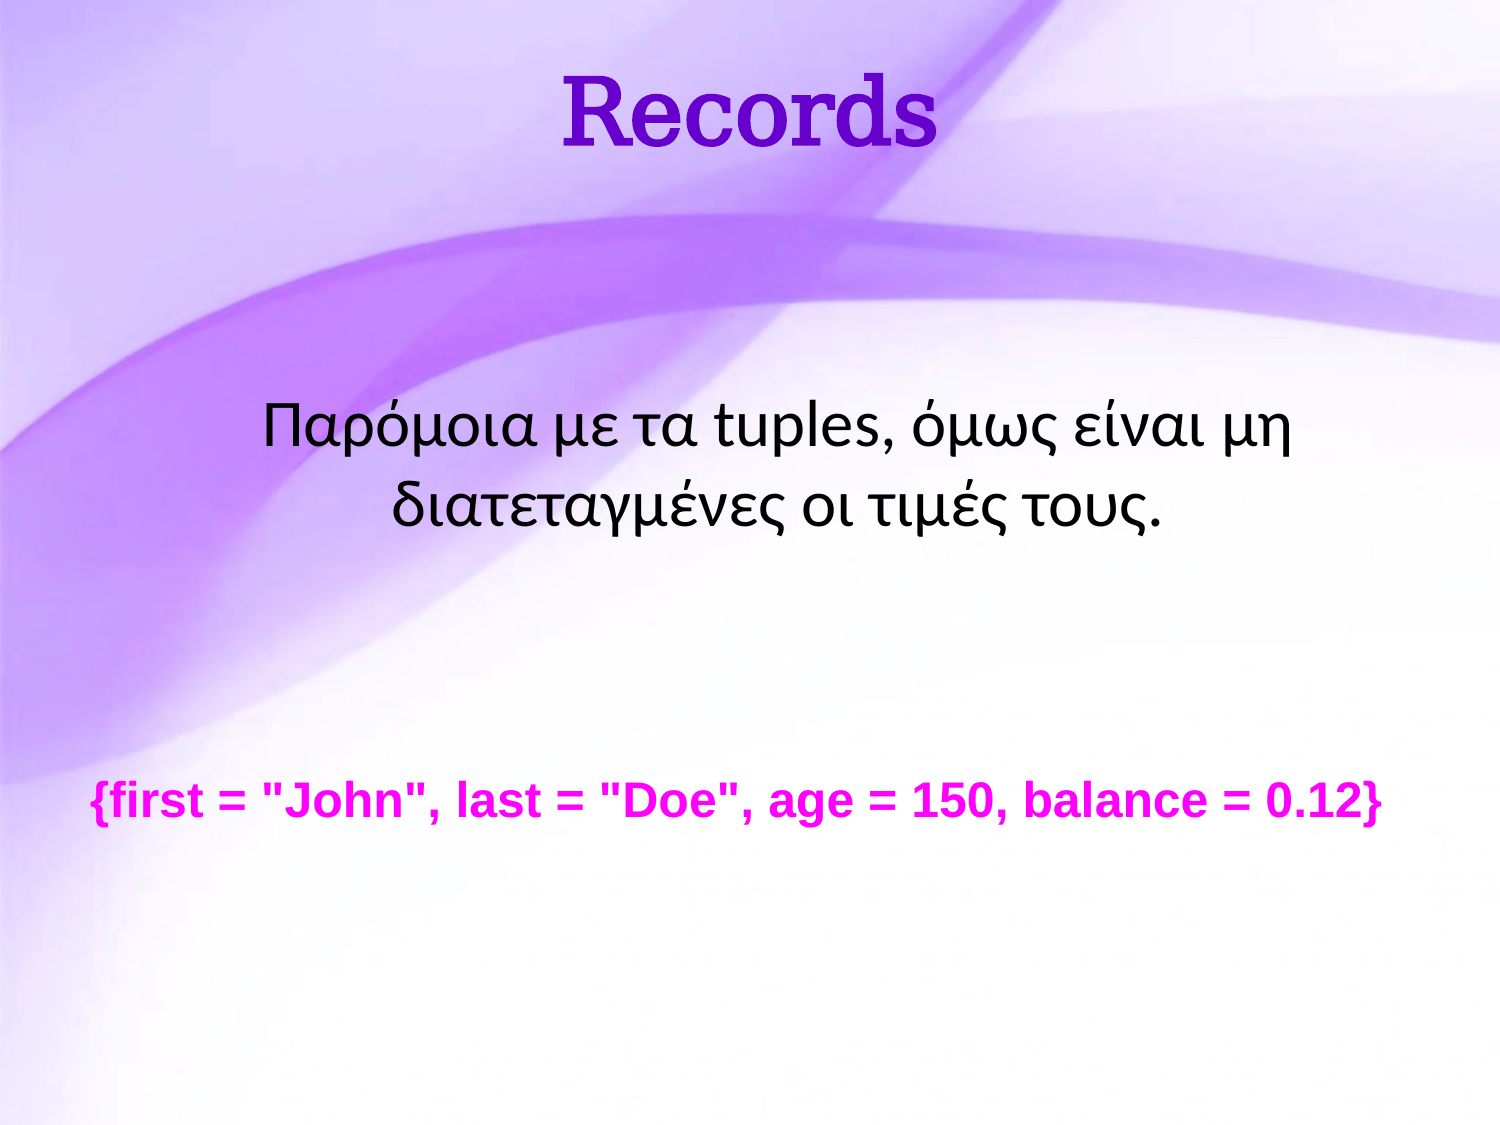

# Records
Παρόμοια με τα tuples, όμως είναι μη διατεταγμένες οι τιμές τους.
{first = "John", last = "Doe", age = 150, balance = 0.12}